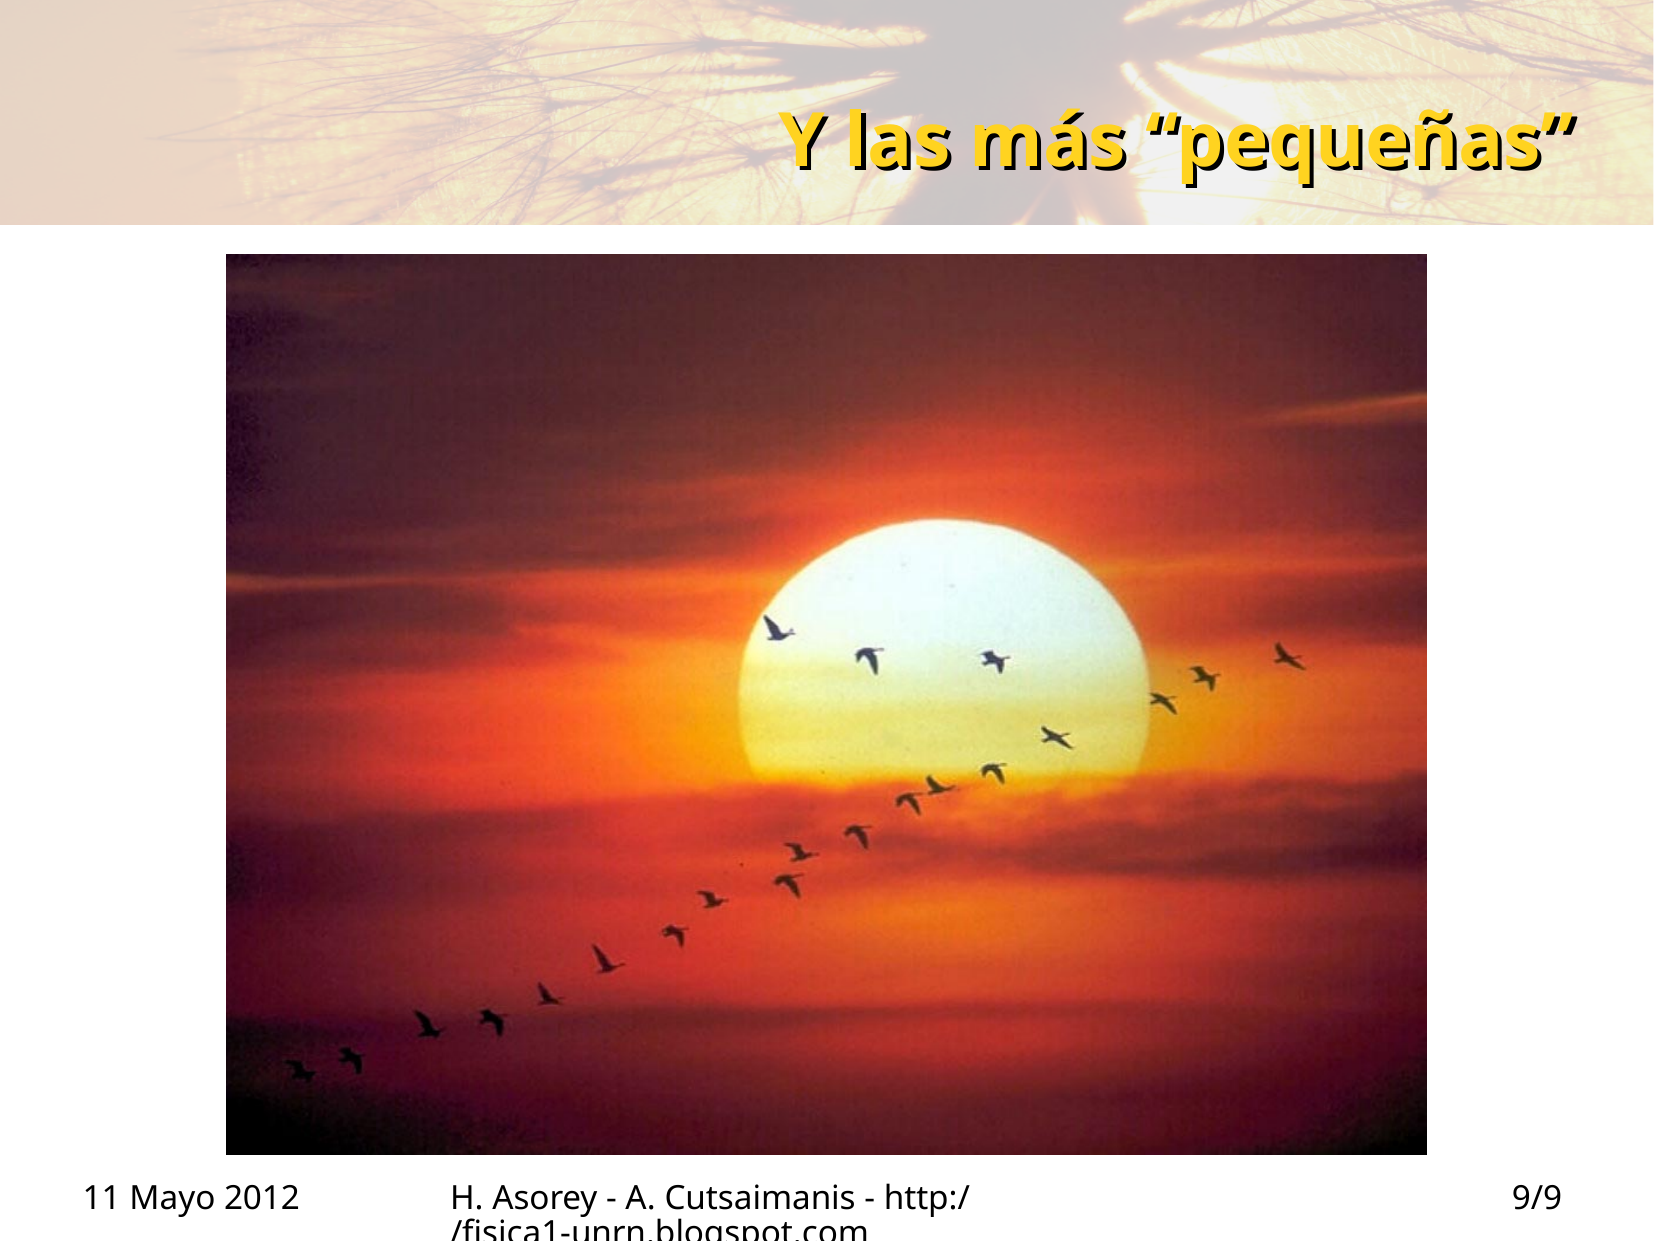

# Y las más “pequeñas”
11 Mayo 2012
H. Asorey - A. Cutsaimanis - http://fisica1-unrn.blogspot.com
9